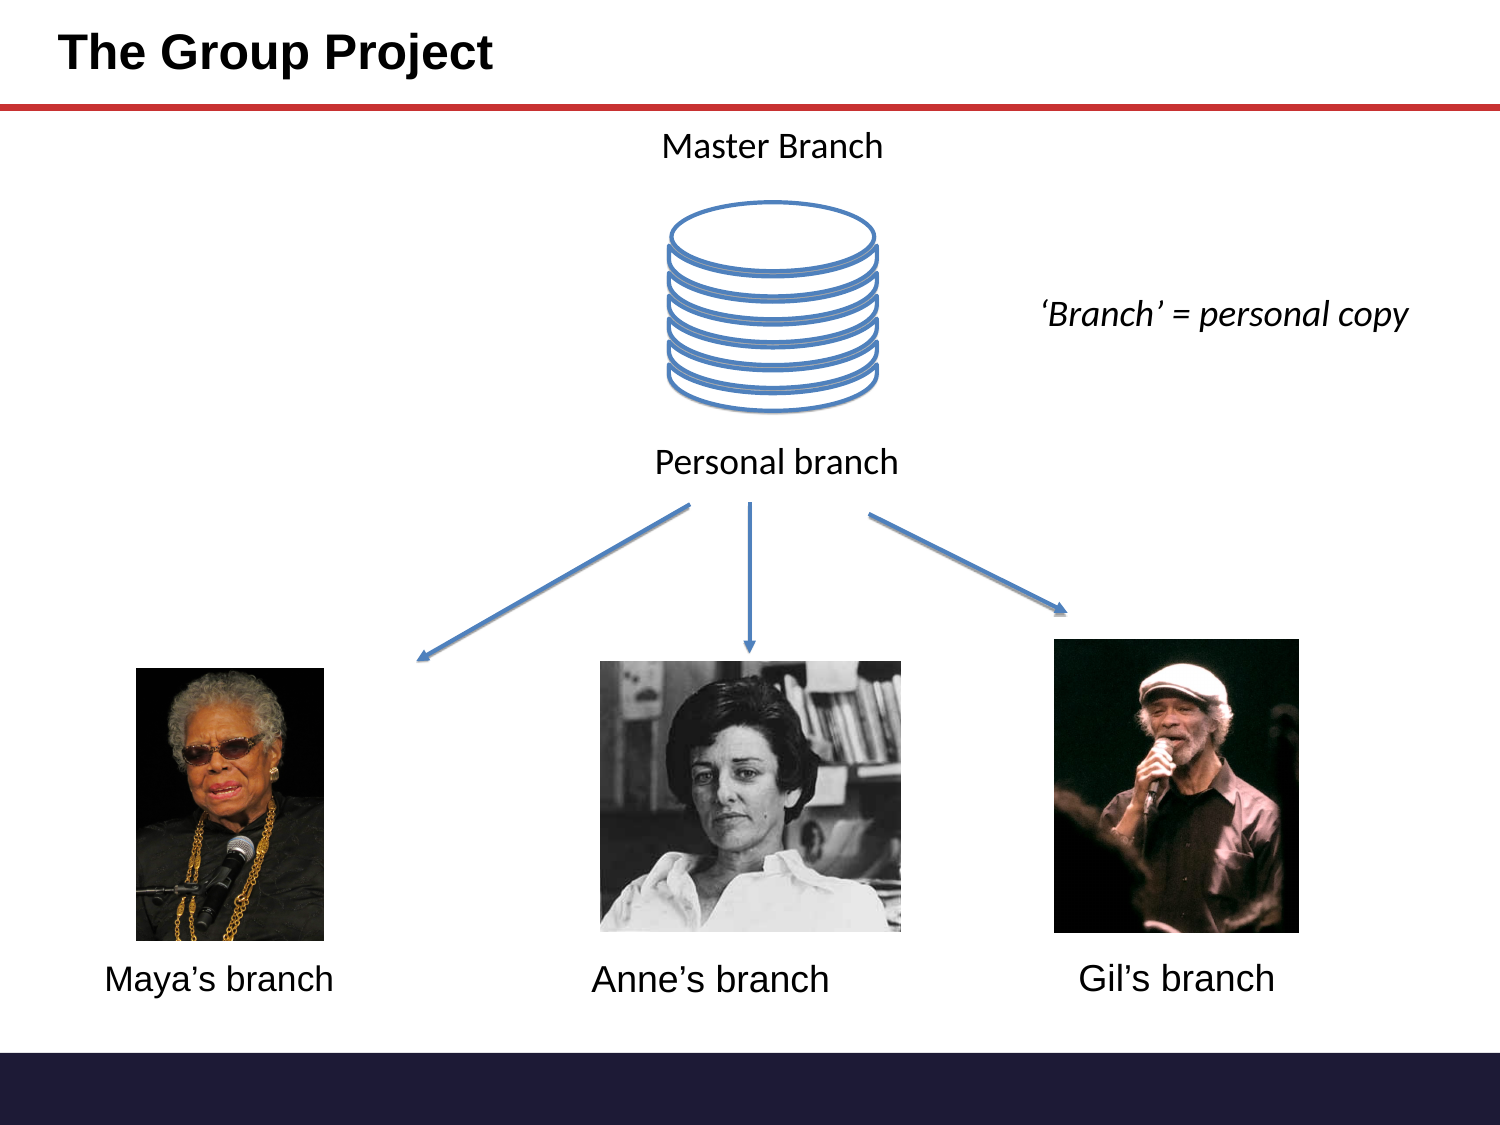

# The Group Project
Master Branch
‘Branch’ = personal copy
Personal branch
Gil’s branch
Anne’s branch
Maya’s branch